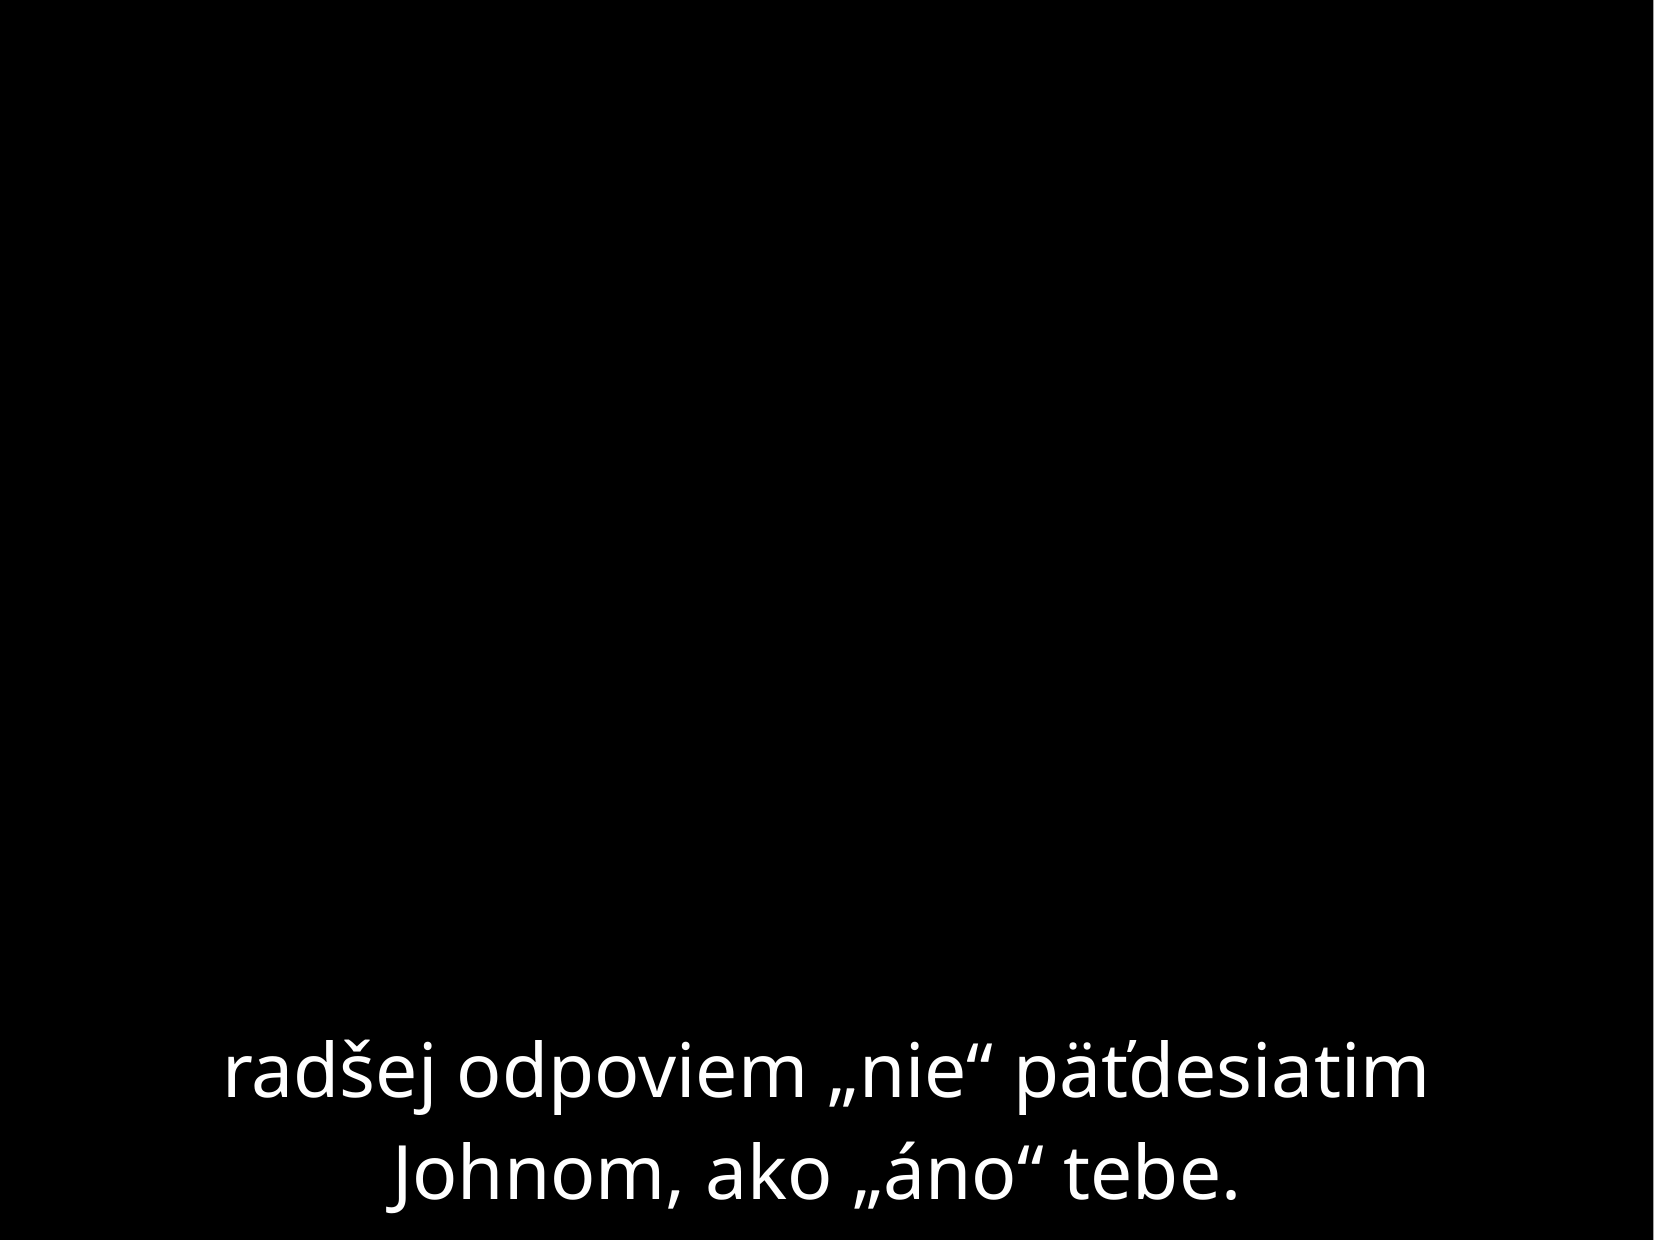

# radšej odpoviem „nie“ päťdesiatim Johnom, ako „áno“ tebe.